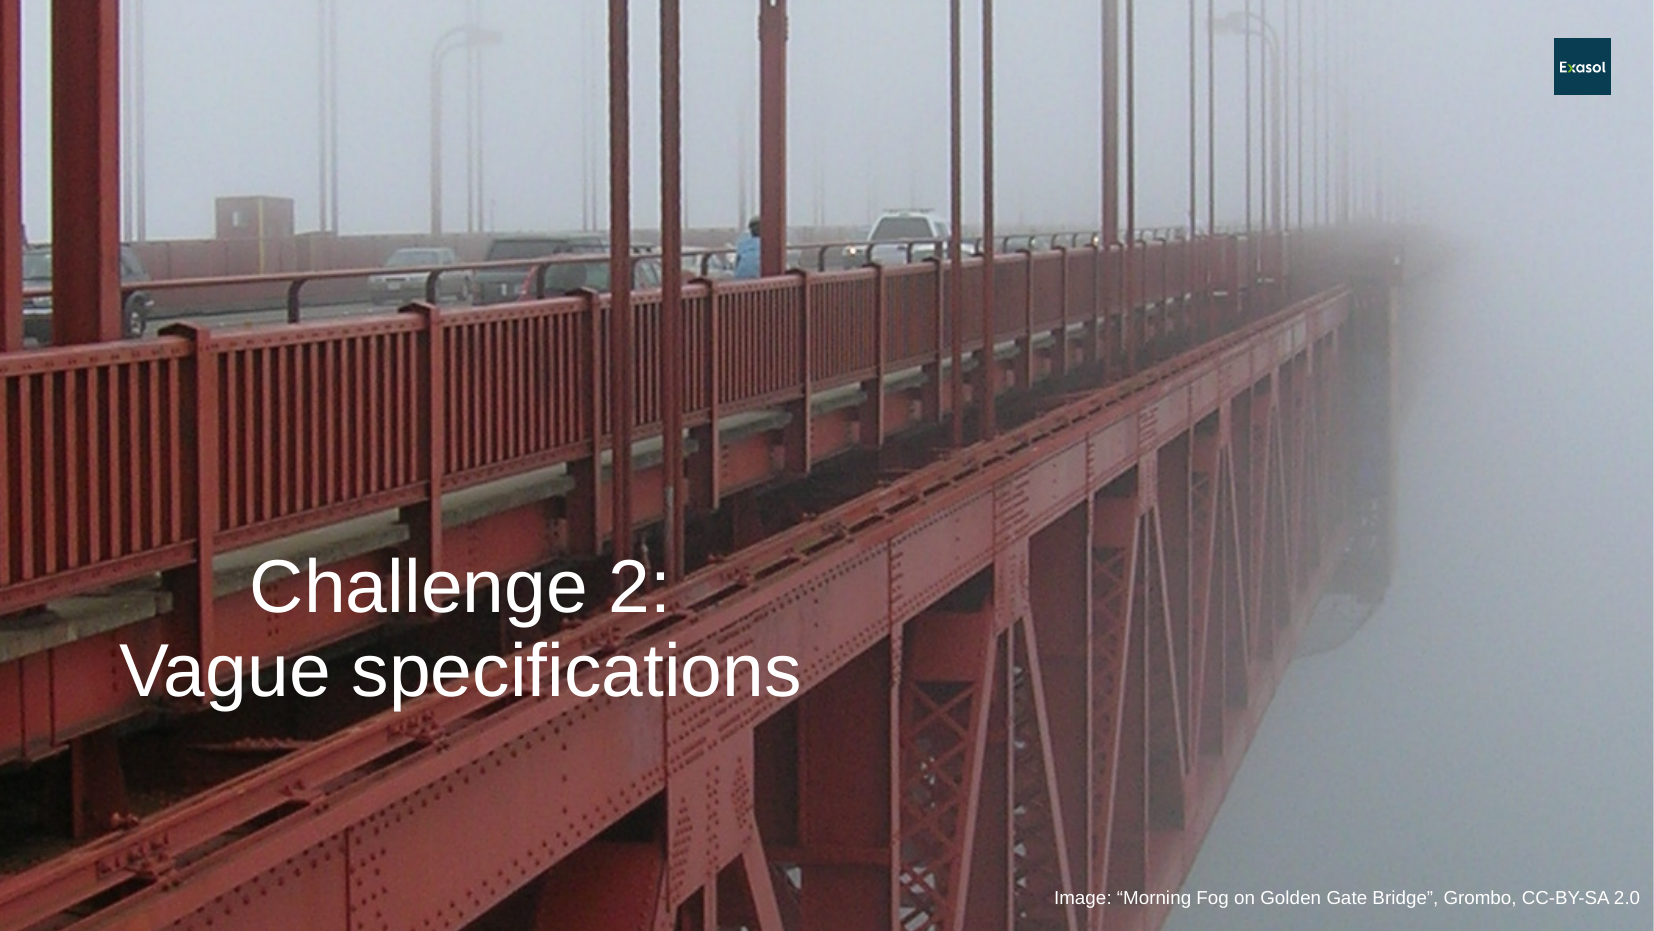

# Challenge 2:
Vague specifications
Image: “Morning Fog on Golden Gate Bridge”, Grombo, CC-BY-SA 2.0